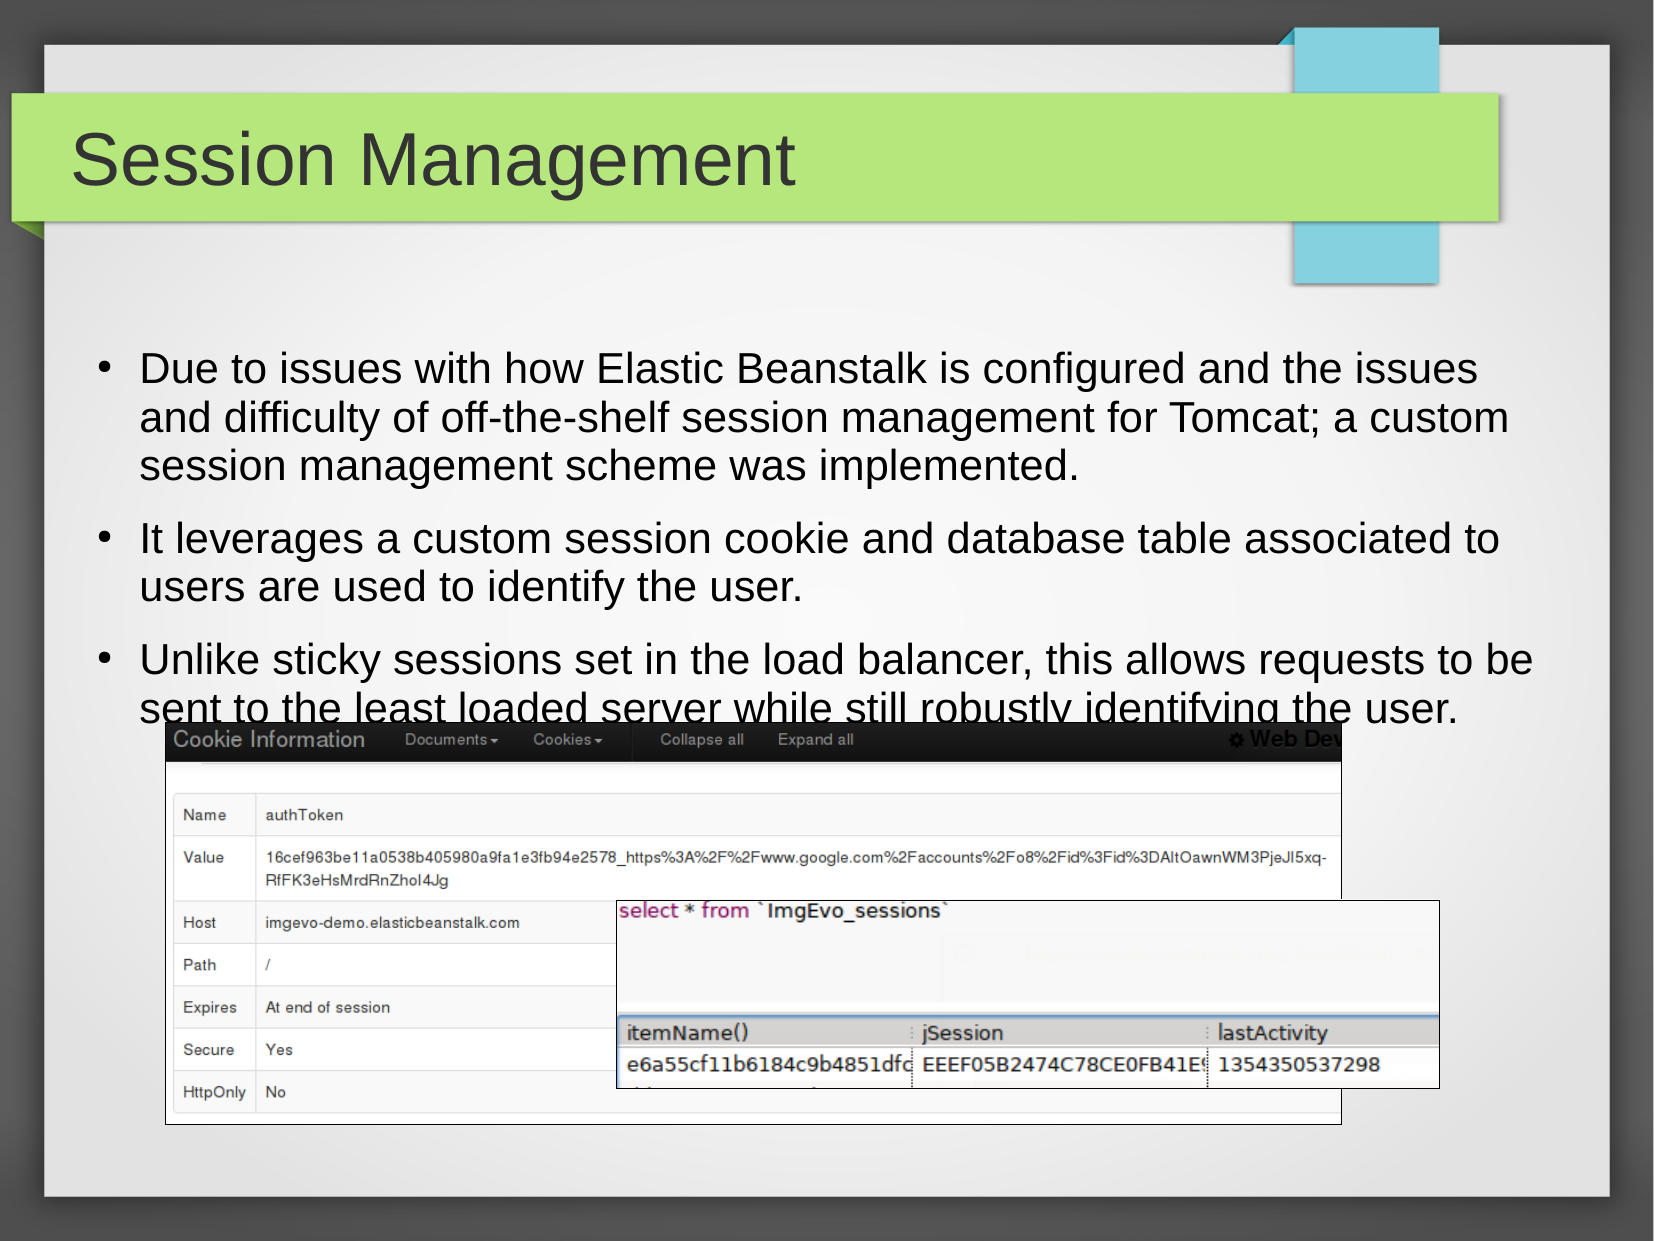

# Session Management
Due to issues with how Elastic Beanstalk is configured and the issues and difficulty of off-the-shelf session management for Tomcat; a custom session management scheme was implemented.
It leverages a custom session cookie and database table associated to users are used to identify the user.
Unlike sticky sessions set in the load balancer, this allows requests to be sent to the least loaded server while still robustly identifying the user.